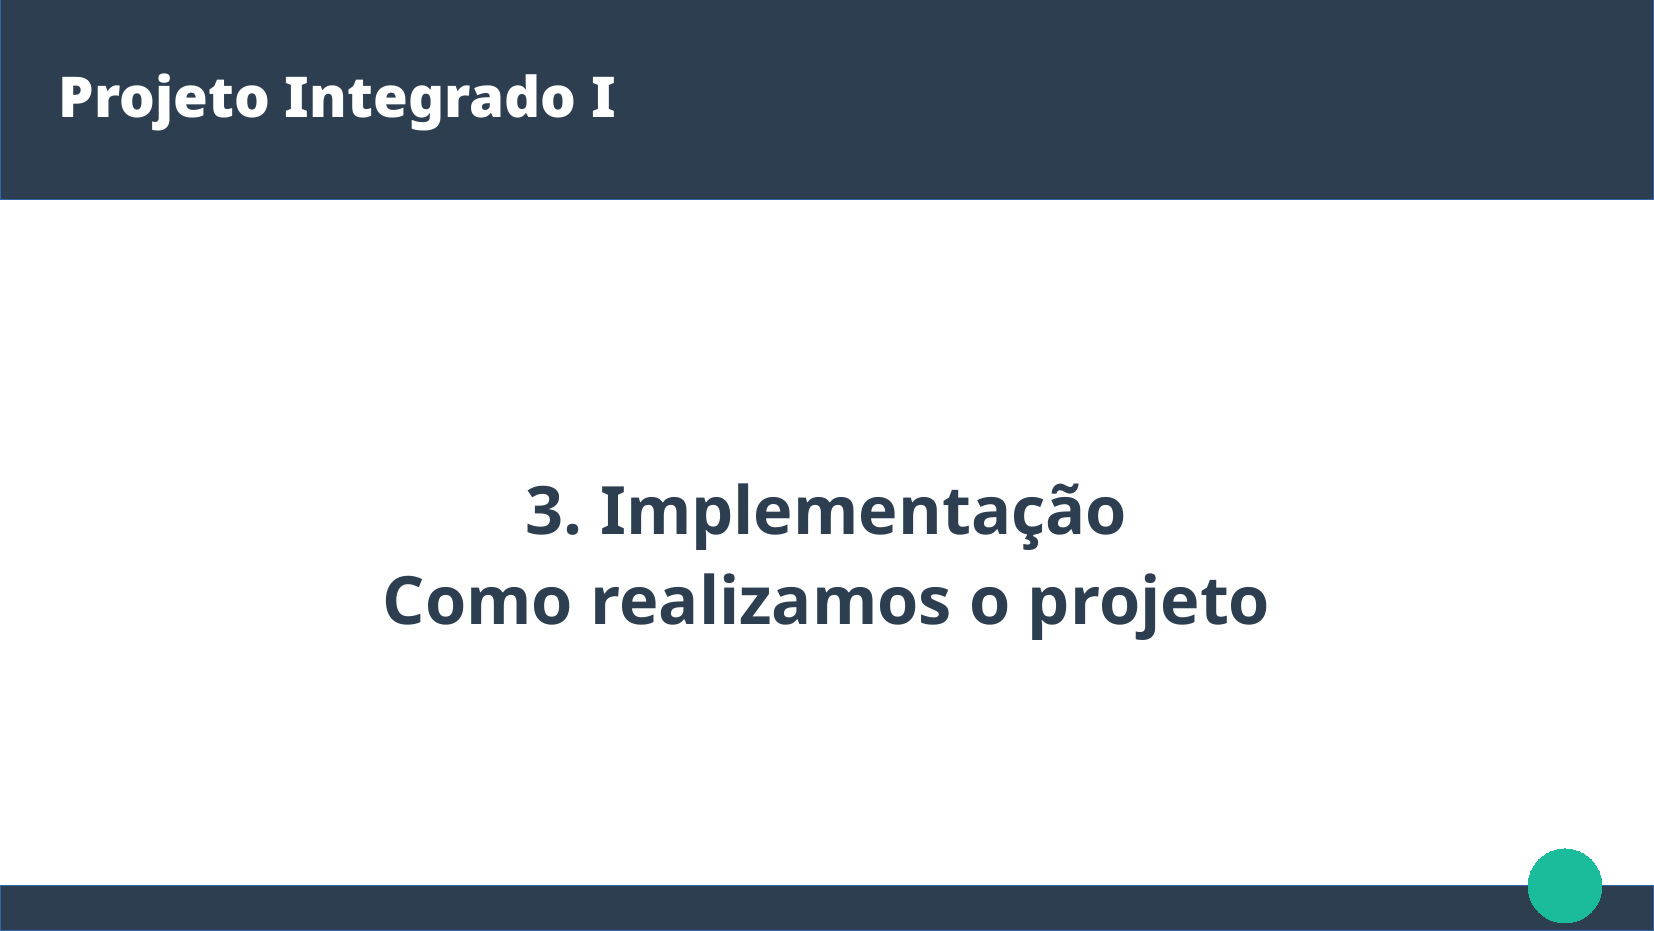

# Projeto Integrado I
3. Implementação
Como realizamos o projeto